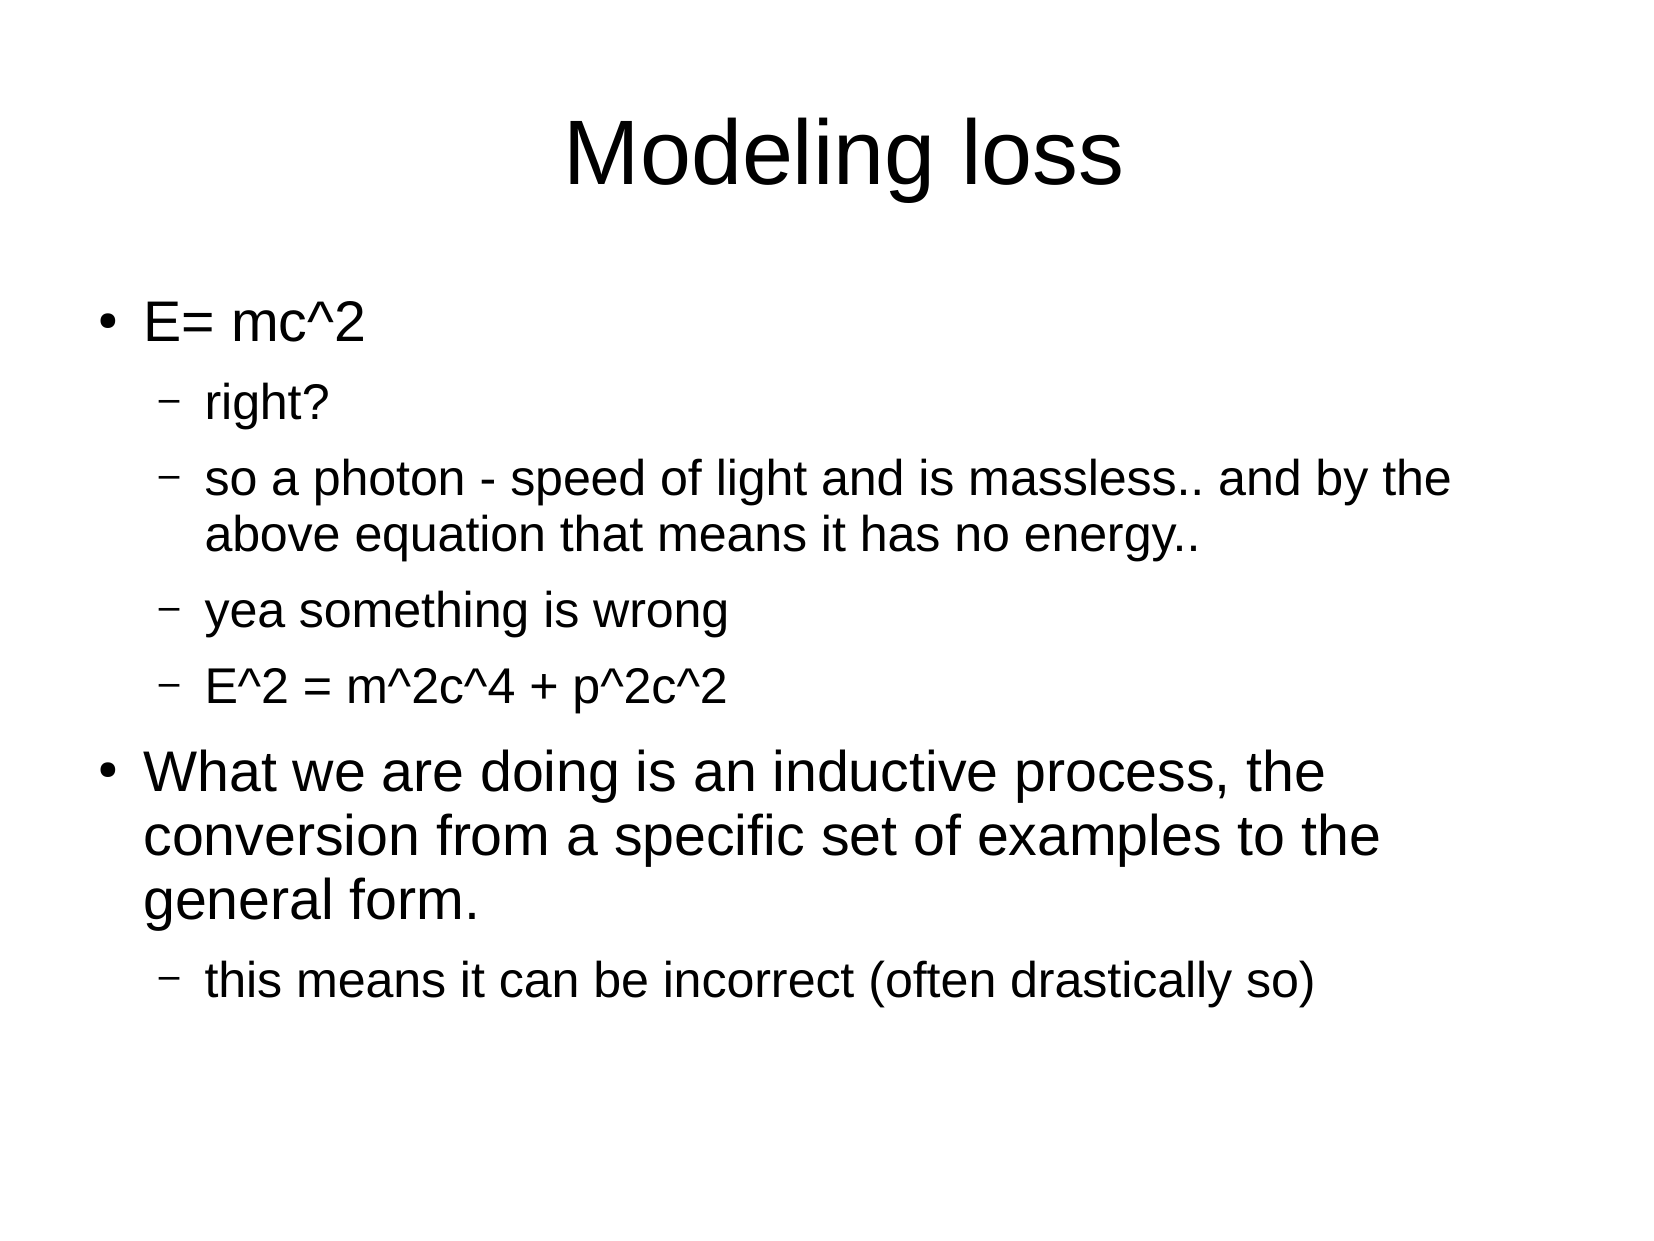

# Modeling loss
E= mc^2
right?
so a photon - speed of light and is massless.. and by the above equation that means it has no energy..
yea something is wrong
E^2 = m^2c^4 + p^2c^2
What we are doing is an inductive process, the conversion from a specific set of examples to the general form.
this means it can be incorrect (often drastically so)